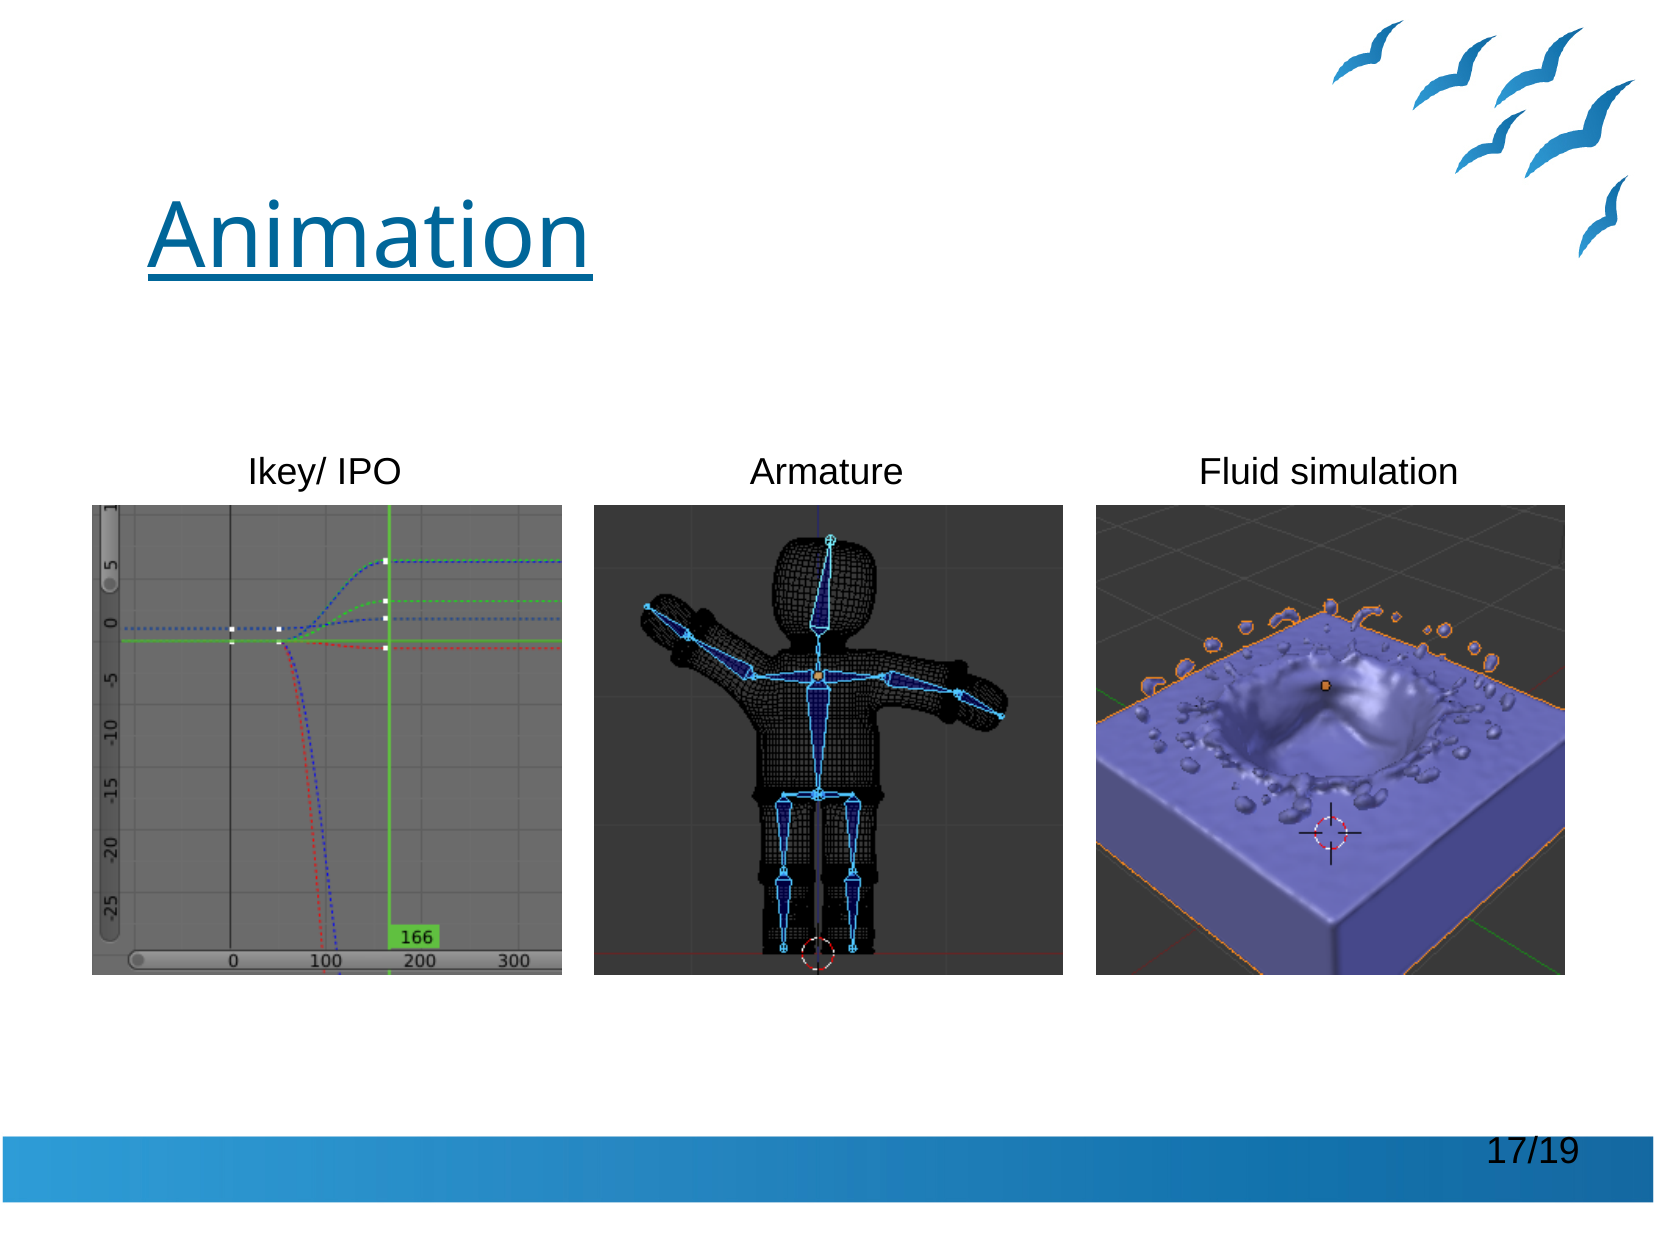

# Animation
Ikey/ IPO
Armature
Fluid simulation